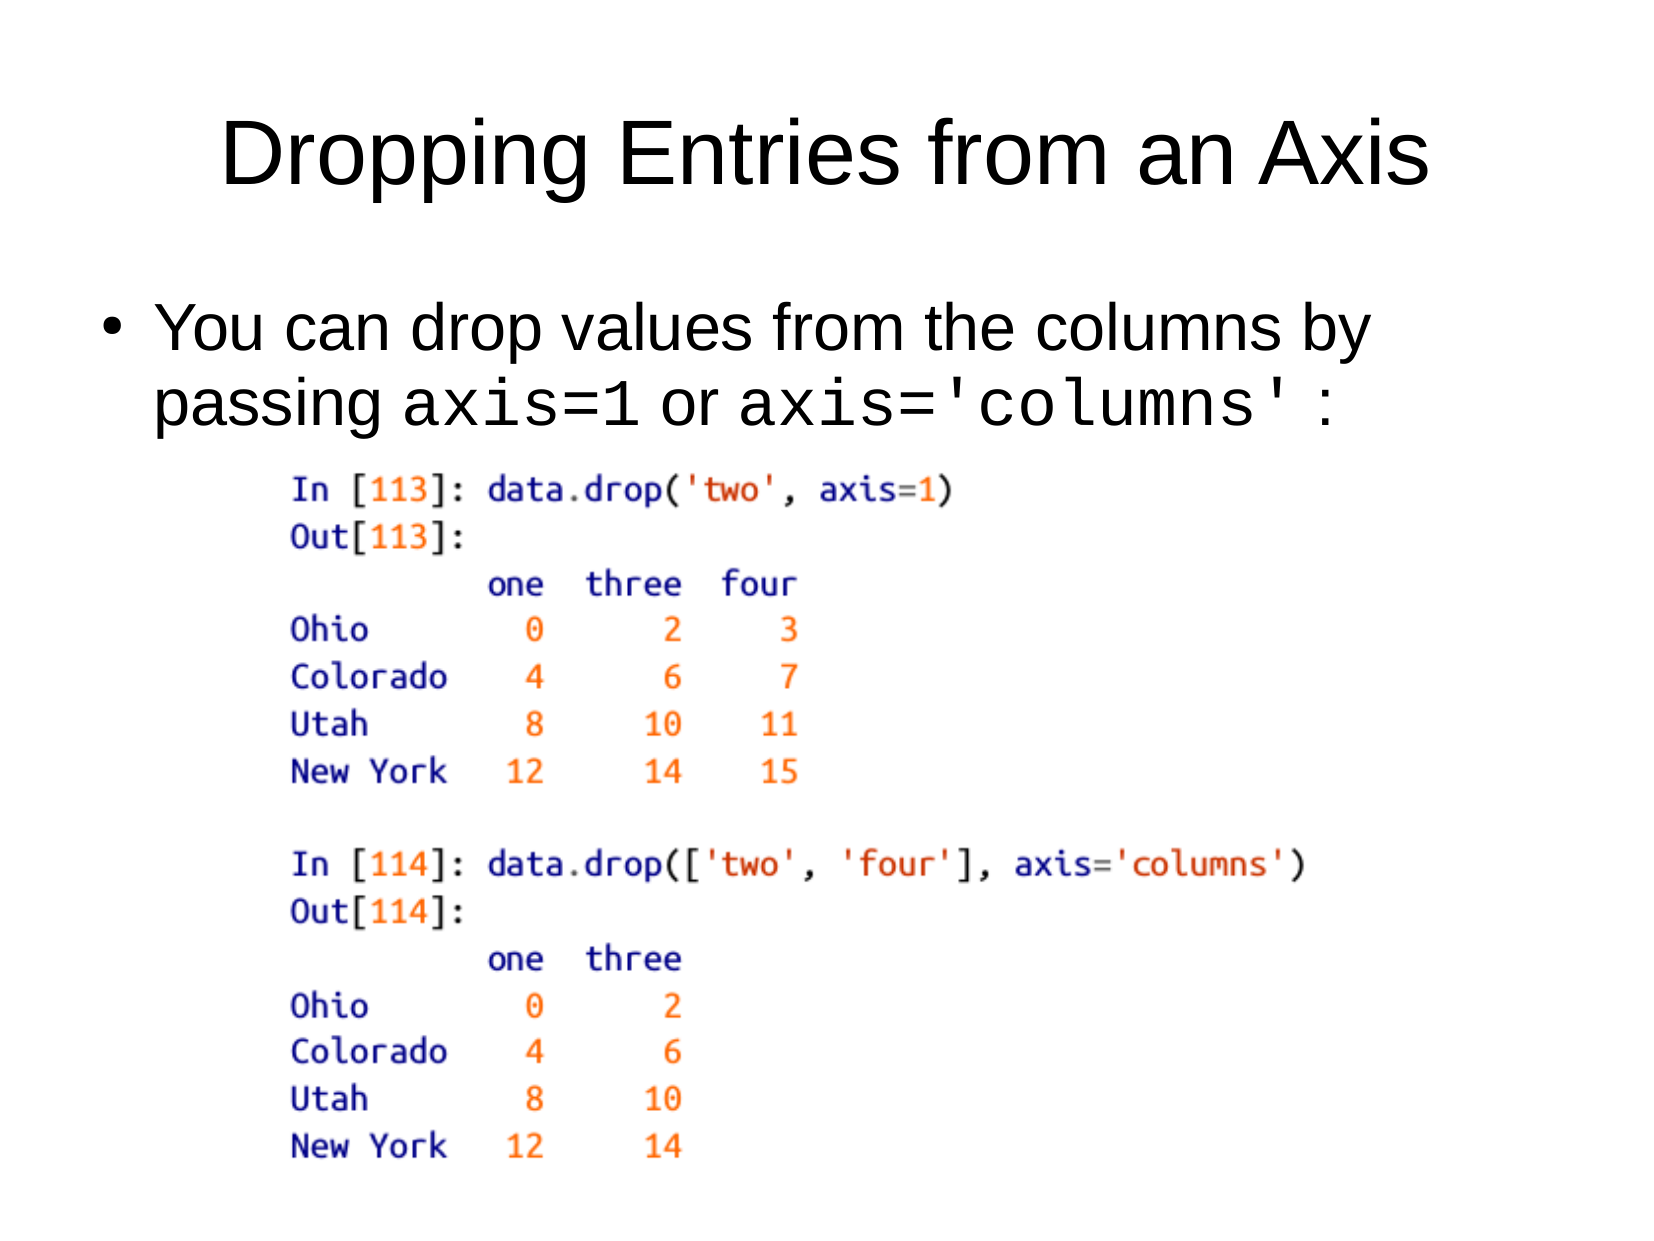

# Dropping Entries from an Axis
You can drop values from the columns by passing axis=1 or axis='columns' :